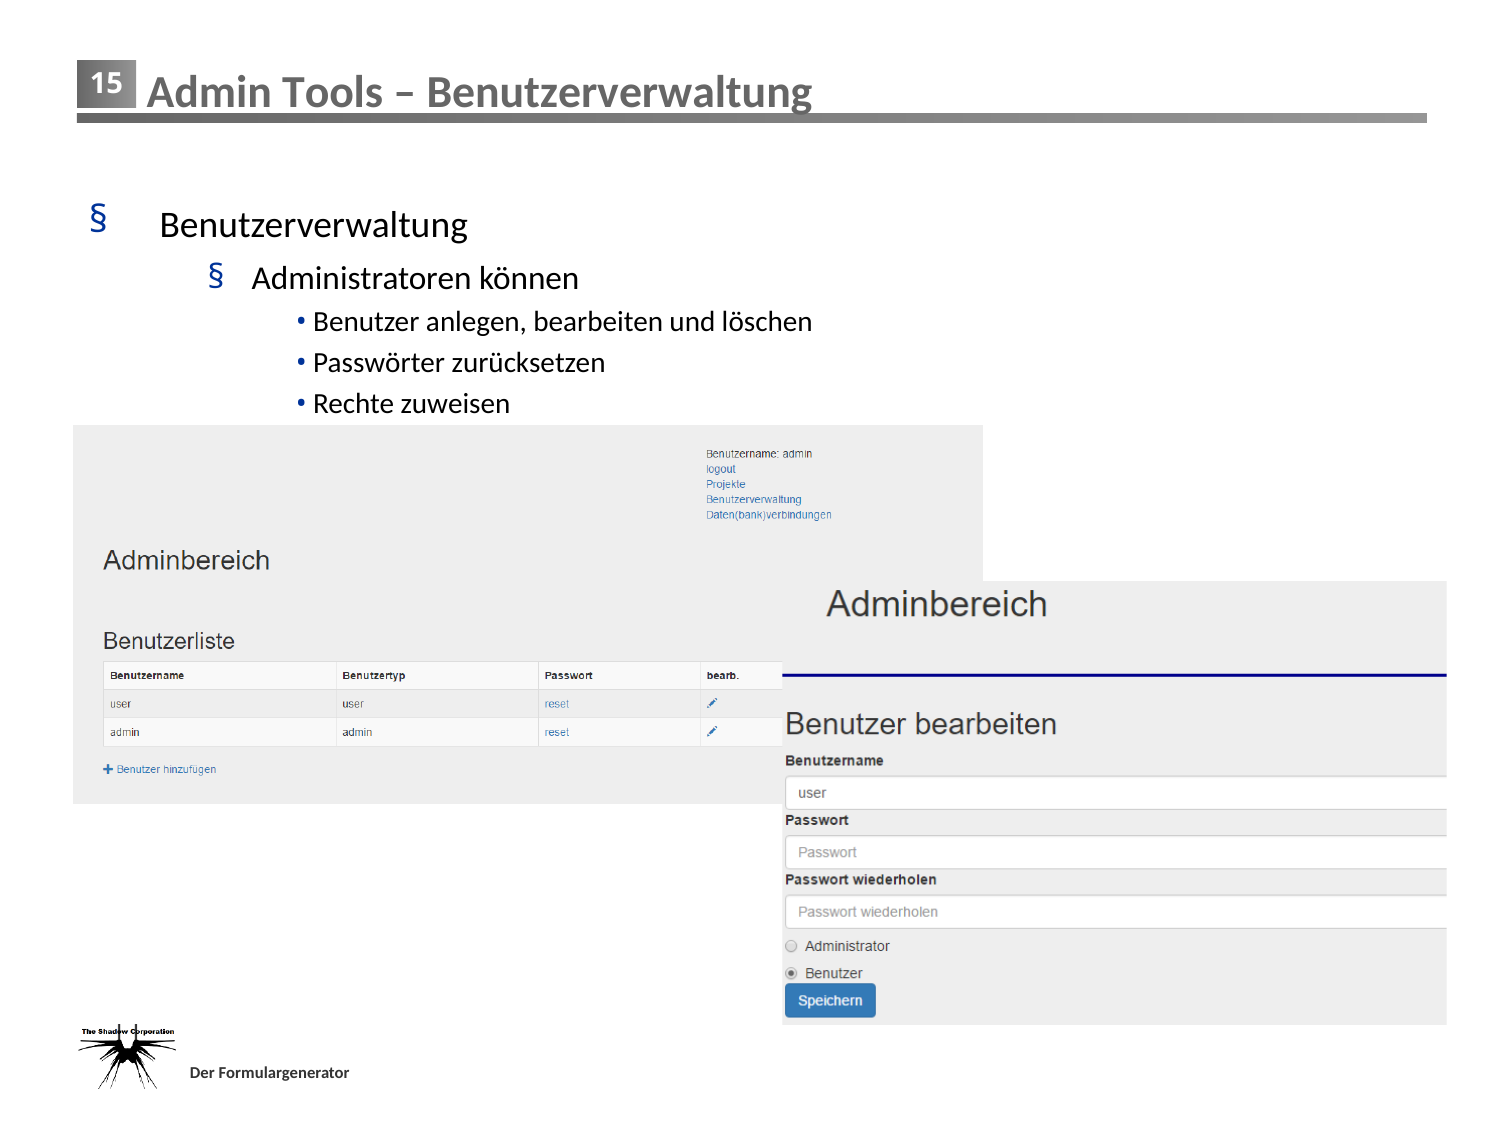

# Admin Tools – Benutzerverwaltung
	 Benutzerverwaltung
	Administratoren können
 Benutzer anlegen, bearbeiten und löschen
 Passwörter zurücksetzen
 Rechte zuweisen